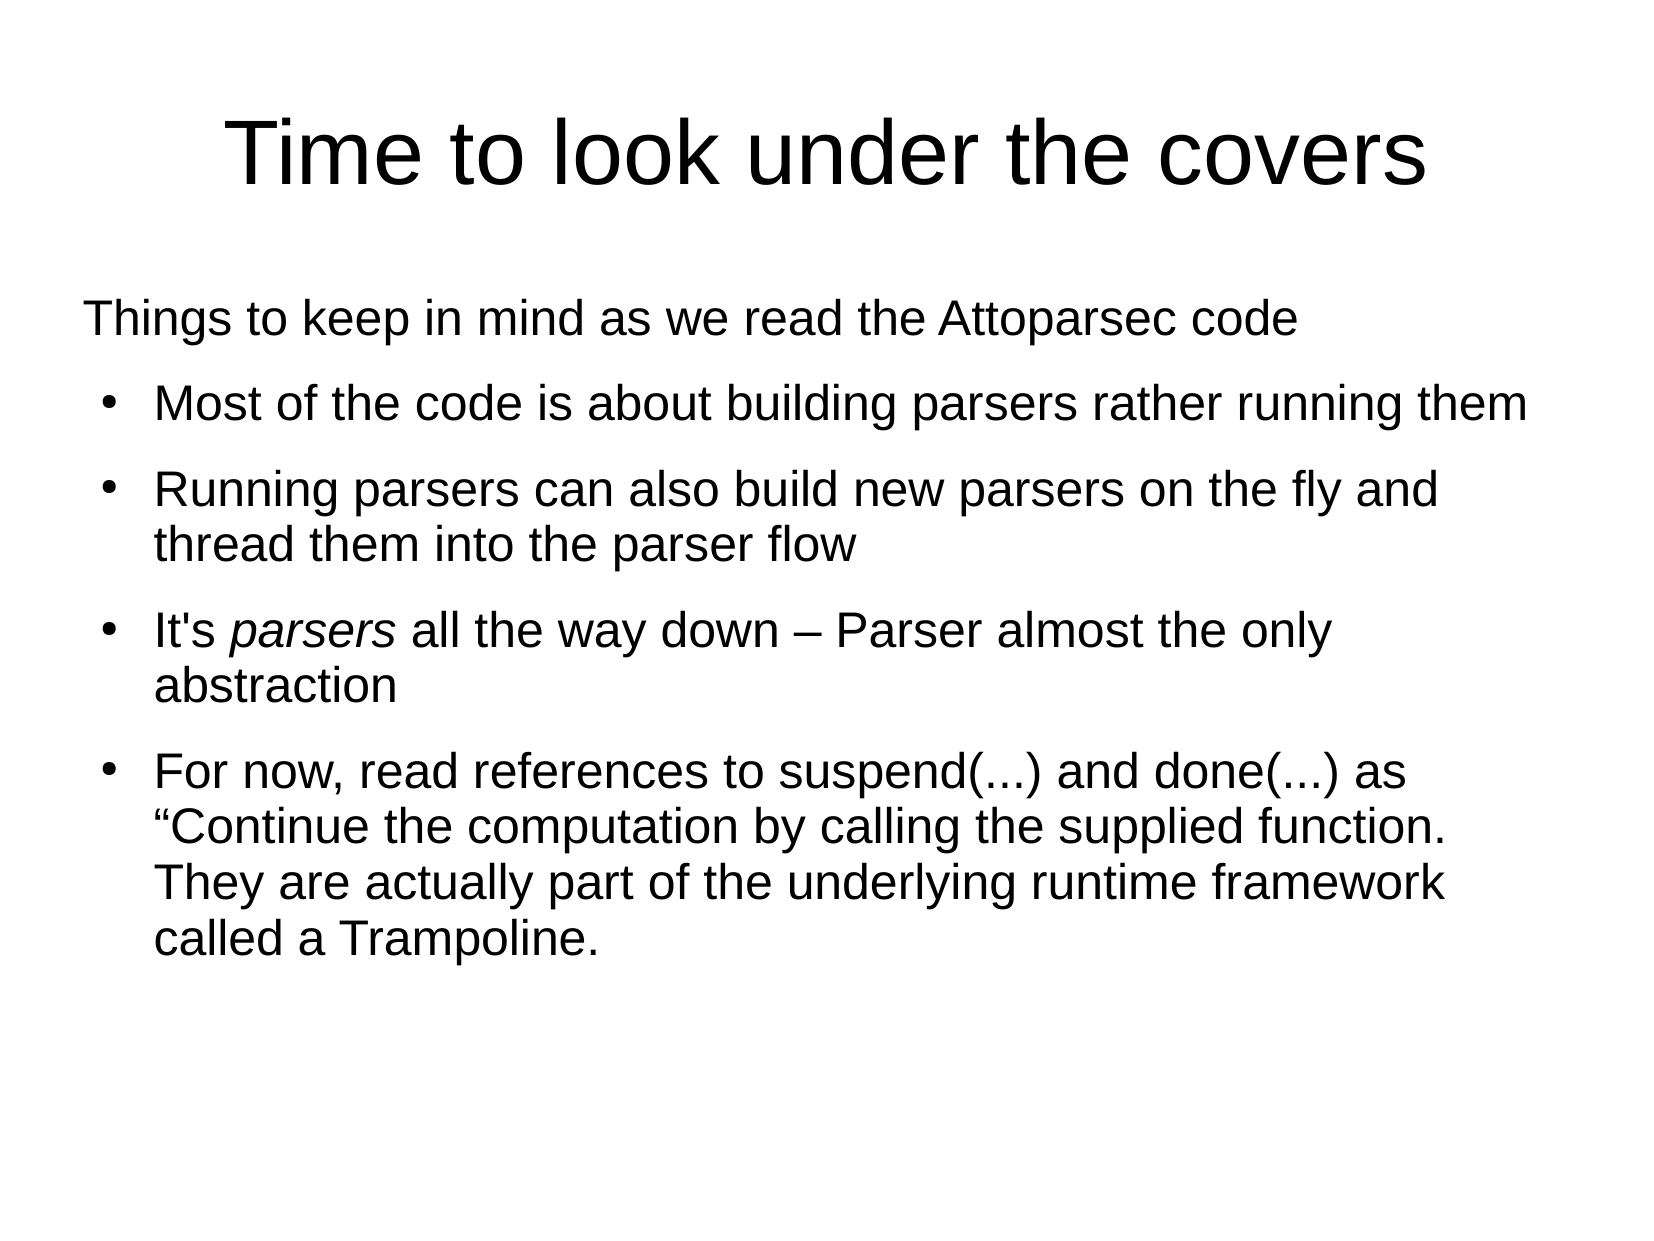

# Time to look under the covers
Things to keep in mind as we read the Attoparsec code
Most of the code is about building parsers rather running them
Running parsers can also build new parsers on the fly and thread them into the parser flow
It's parsers all the way down – Parser almost the only abstraction
For now, read references to suspend(...) and done(...) as “Continue the computation by calling the supplied function. They are actually part of the underlying runtime framework called a Trampoline.